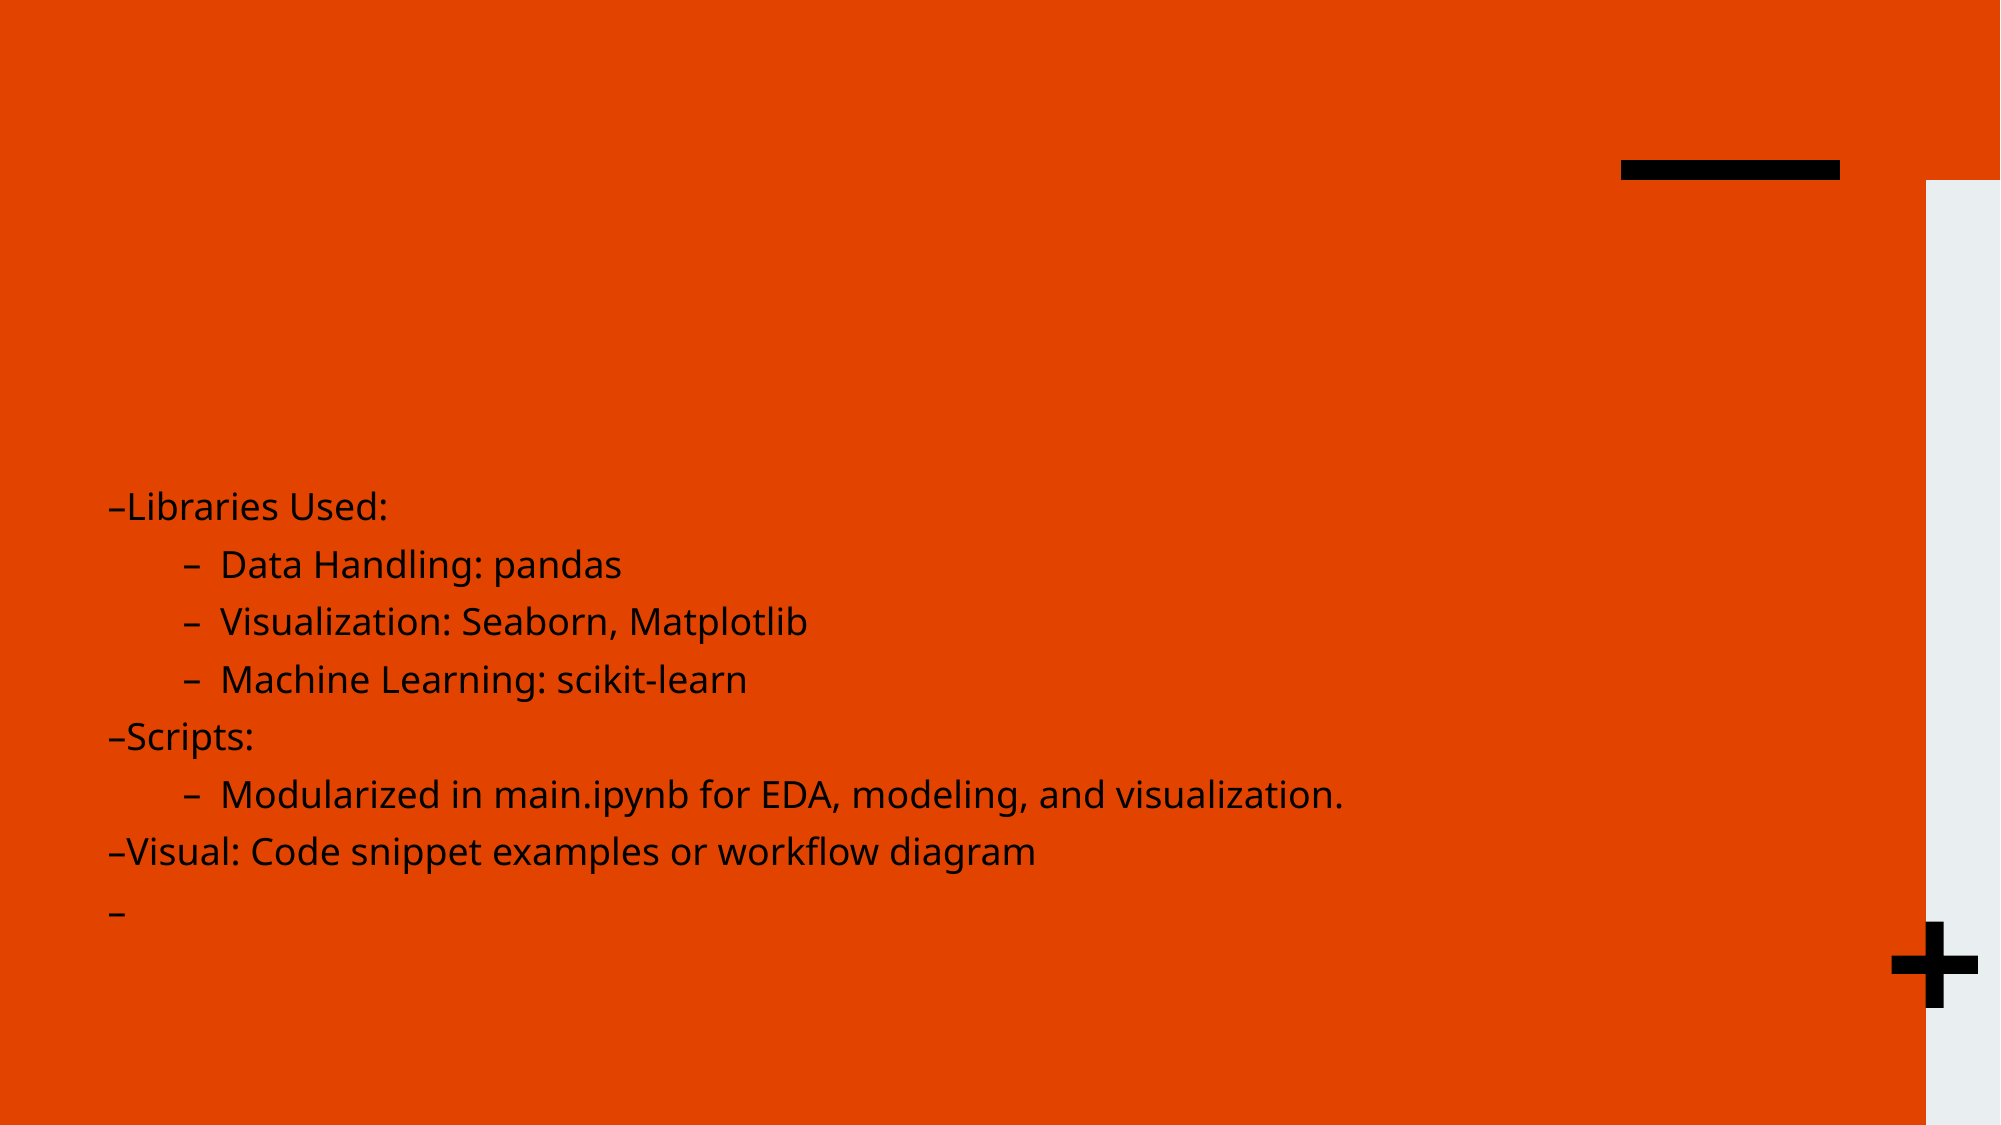

Libraries Used:
Data Handling: pandas
Visualization: Seaborn, Matplotlib
Machine Learning: scikit-learn
Scripts:
Modularized in main.ipynb for EDA, modeling, and visualization.
Visual: Code snippet examples or workflow diagram